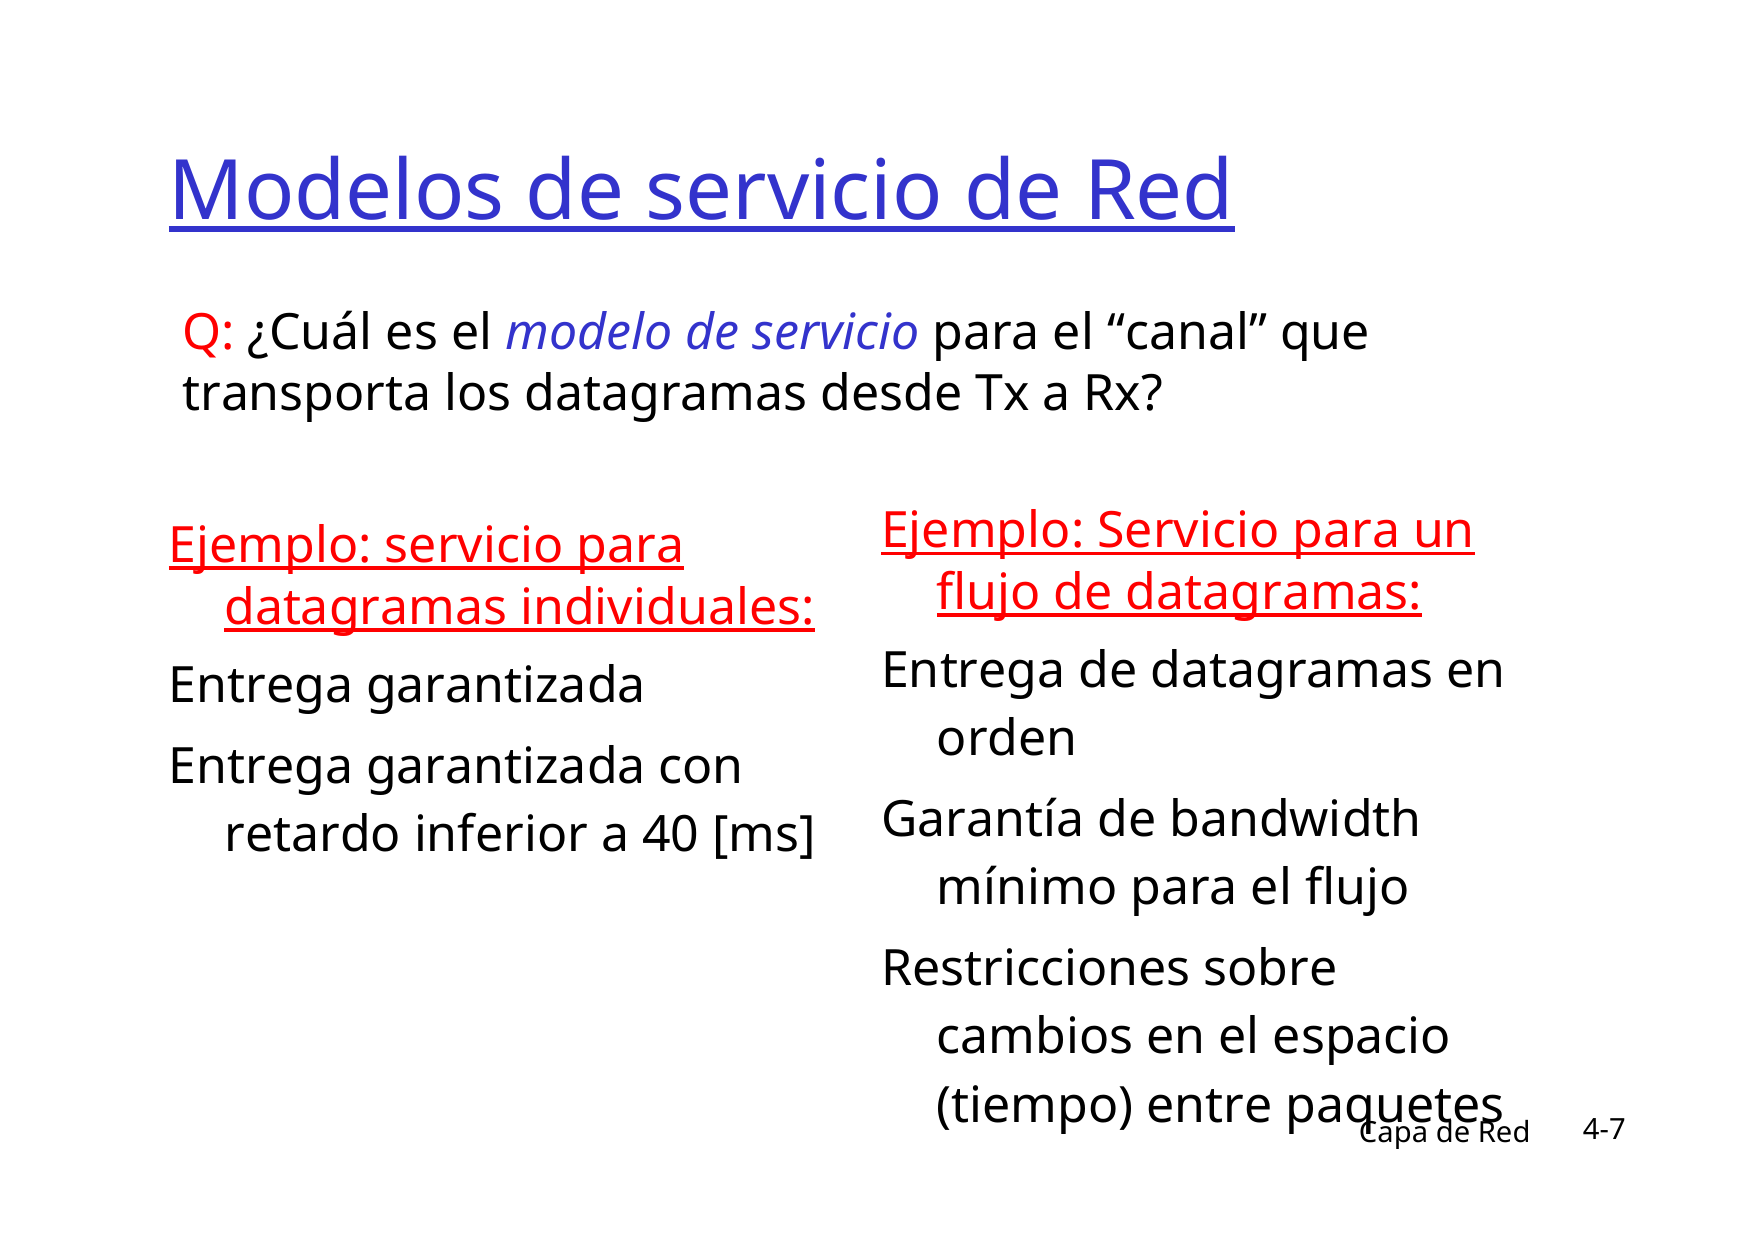

# Modelos de servicio de Red
Q: ¿Cuál es el modelo de servicio para el “canal” que transporta los datagramas desde Tx a Rx?
Ejemplo: Servicio para un flujo de datagramas:
Entrega de datagramas en orden
Garantía de bandwidth mínimo para el flujo
Restricciones sobre cambios en el espacio (tiempo) entre paquetes
Ejemplo: servicio para datagramas individuales:
Entrega garantizada
Entrega garantizada con retardo inferior a 40 [ms]